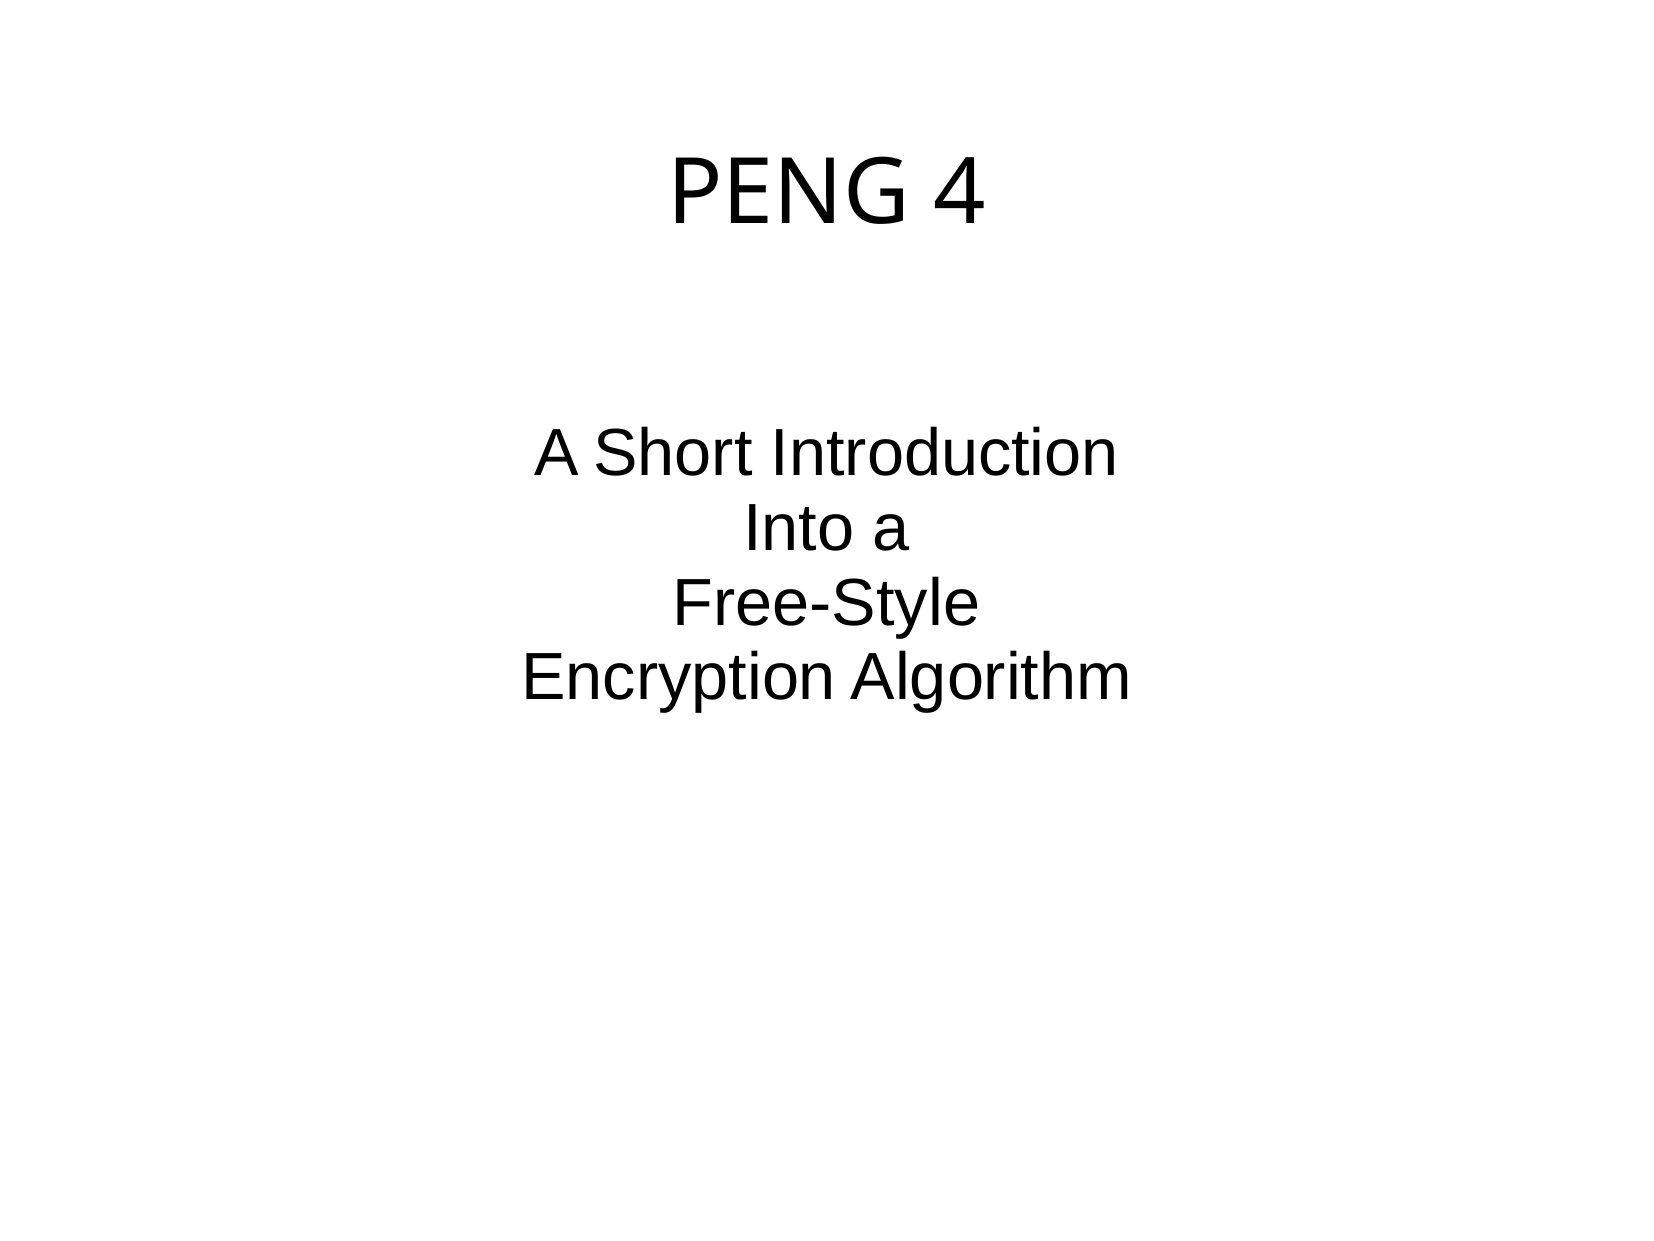

# PENG 4
A Short Introduction
Into a
Free-Style
Encryption Algorithm